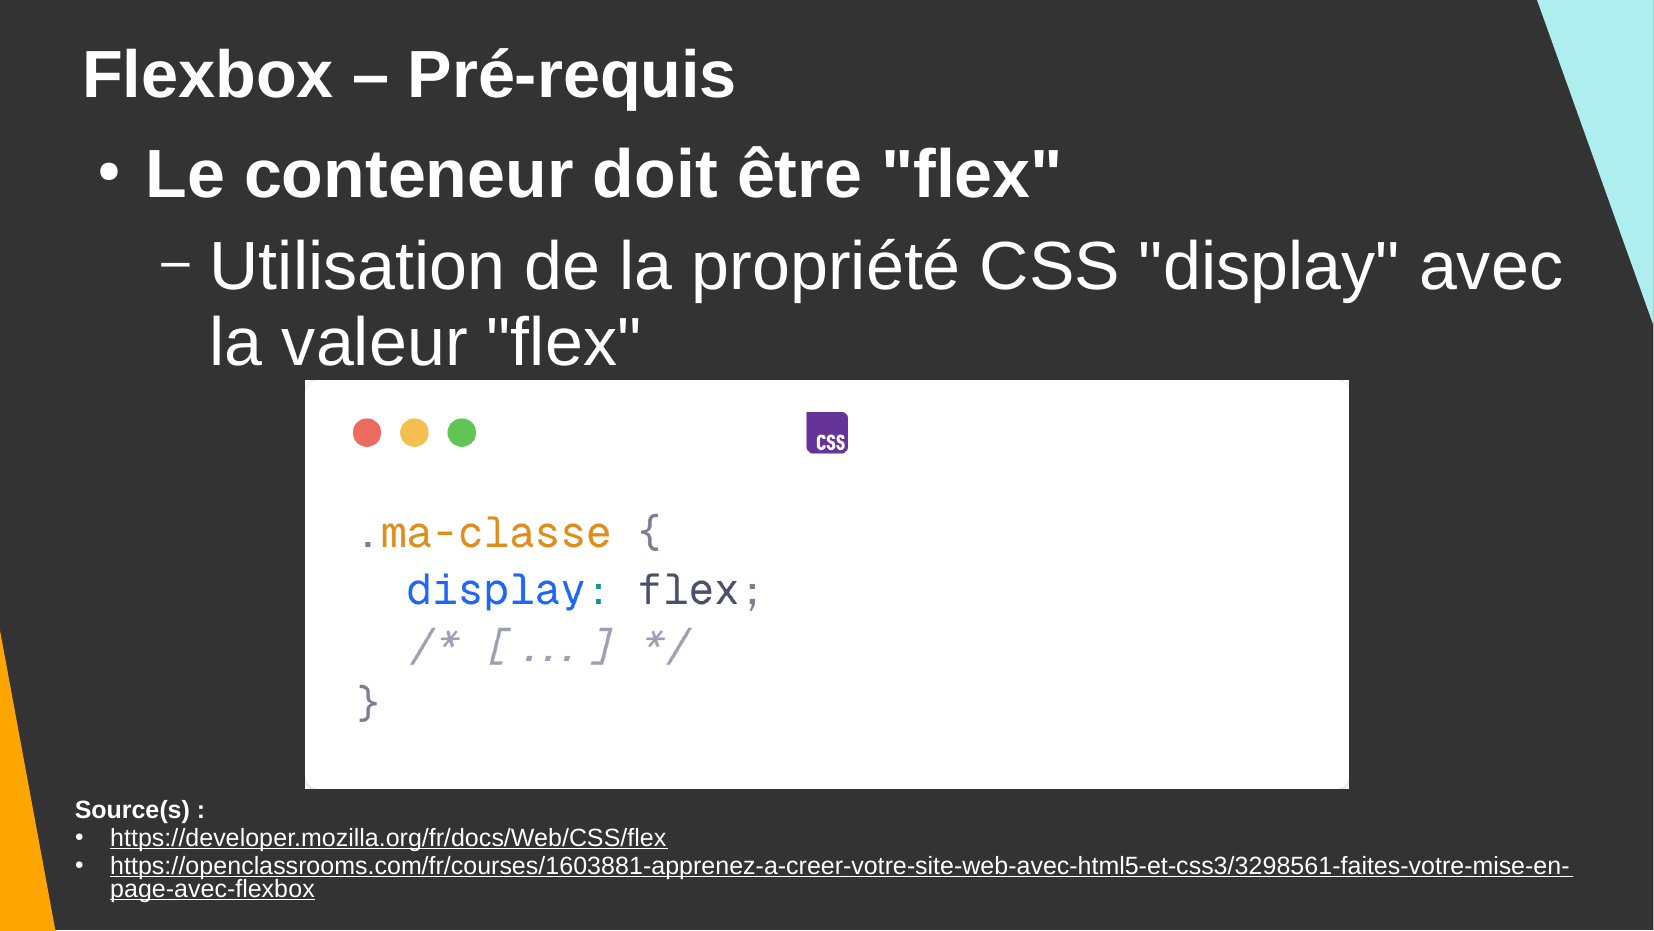

# Flexbox – Pré-requis
Le conteneur doit être "flex"
Utilisation de la propriété CSS "display" avec la valeur "flex"
Source(s) :
https://developer.mozilla.org/fr/docs/Web/CSS/flex
https://openclassrooms.com/fr/courses/1603881-apprenez-a-creer-votre-site-web-avec-html5-et-css3/3298561-faites-votre-mise-en-page-avec-flexbox